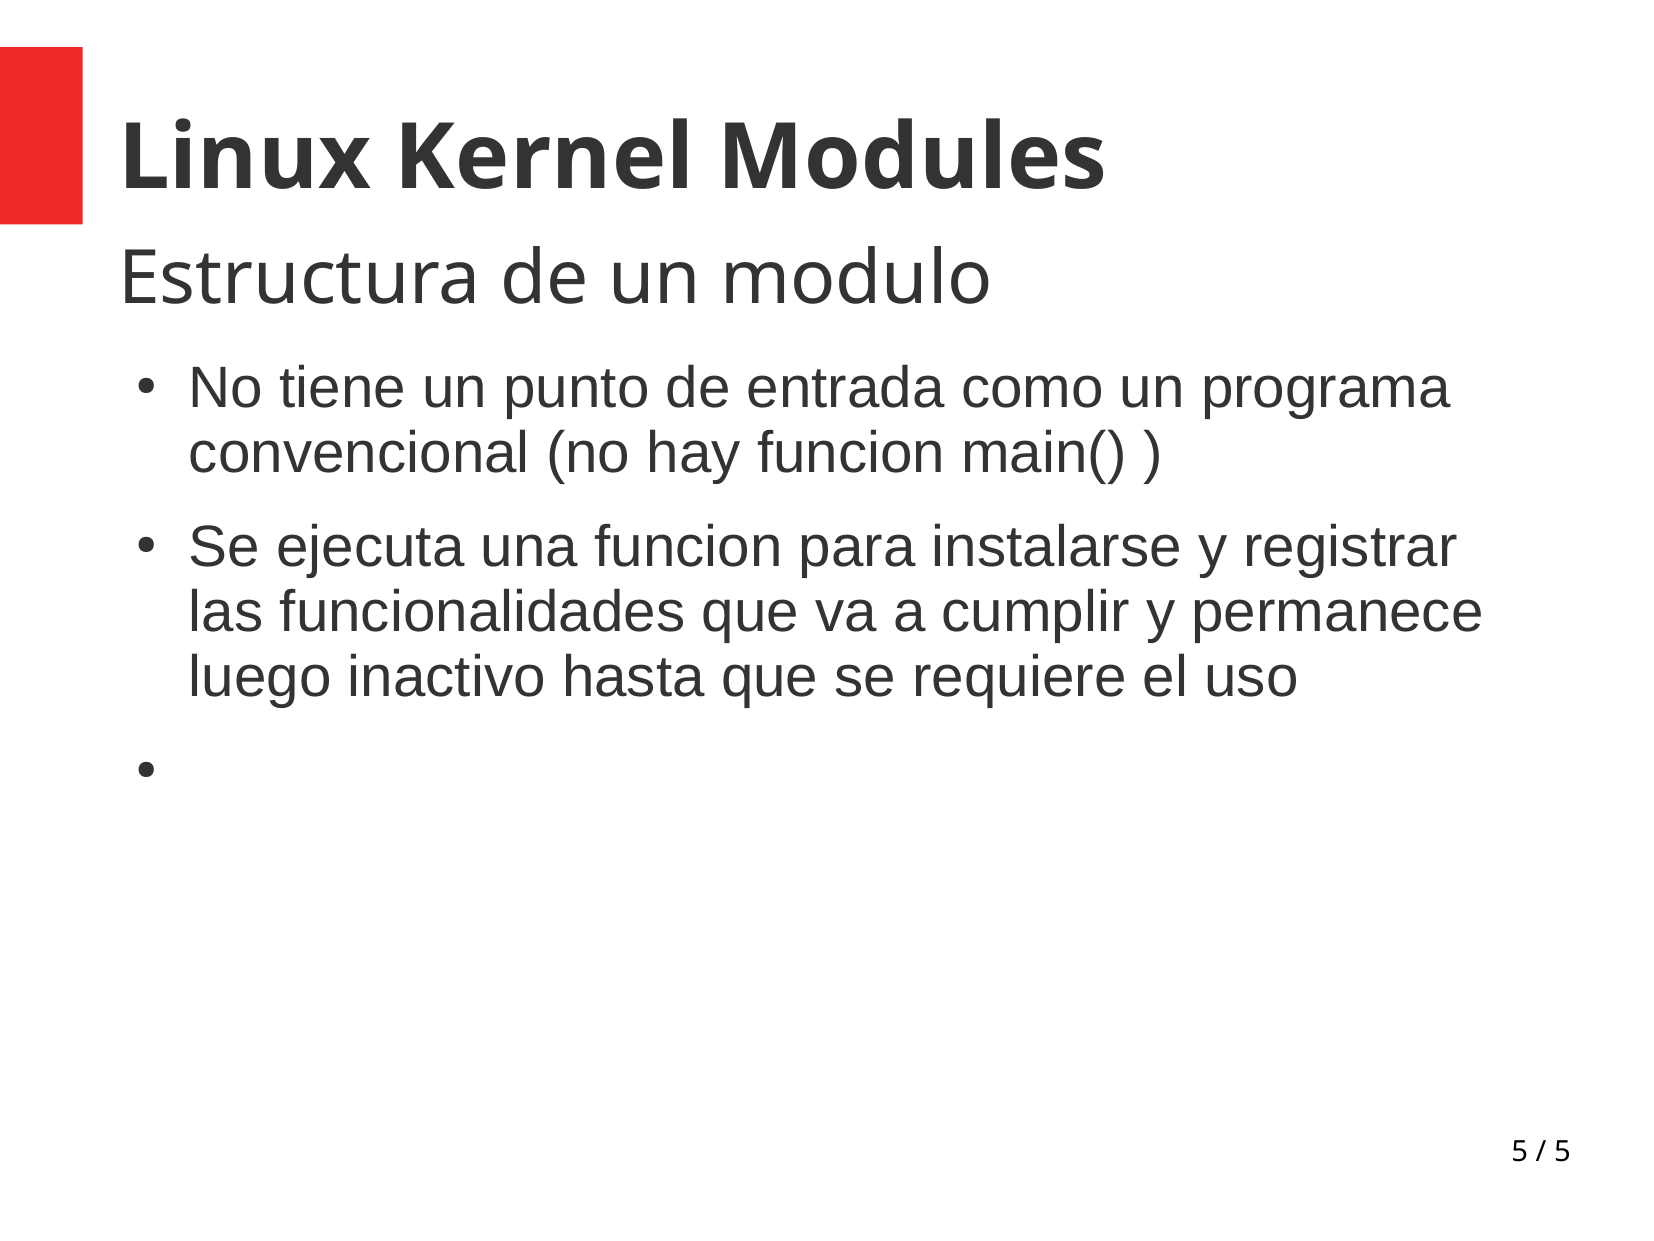

# Linux Kernel Modules
Estructura de un modulo
No tiene un punto de entrada como un programa convencional (no hay funcion main() )
Se ejecuta una funcion para instalarse y registrar las funcionalidades que va a cumplir y permanece luego inactivo hasta que se requiere el uso
5